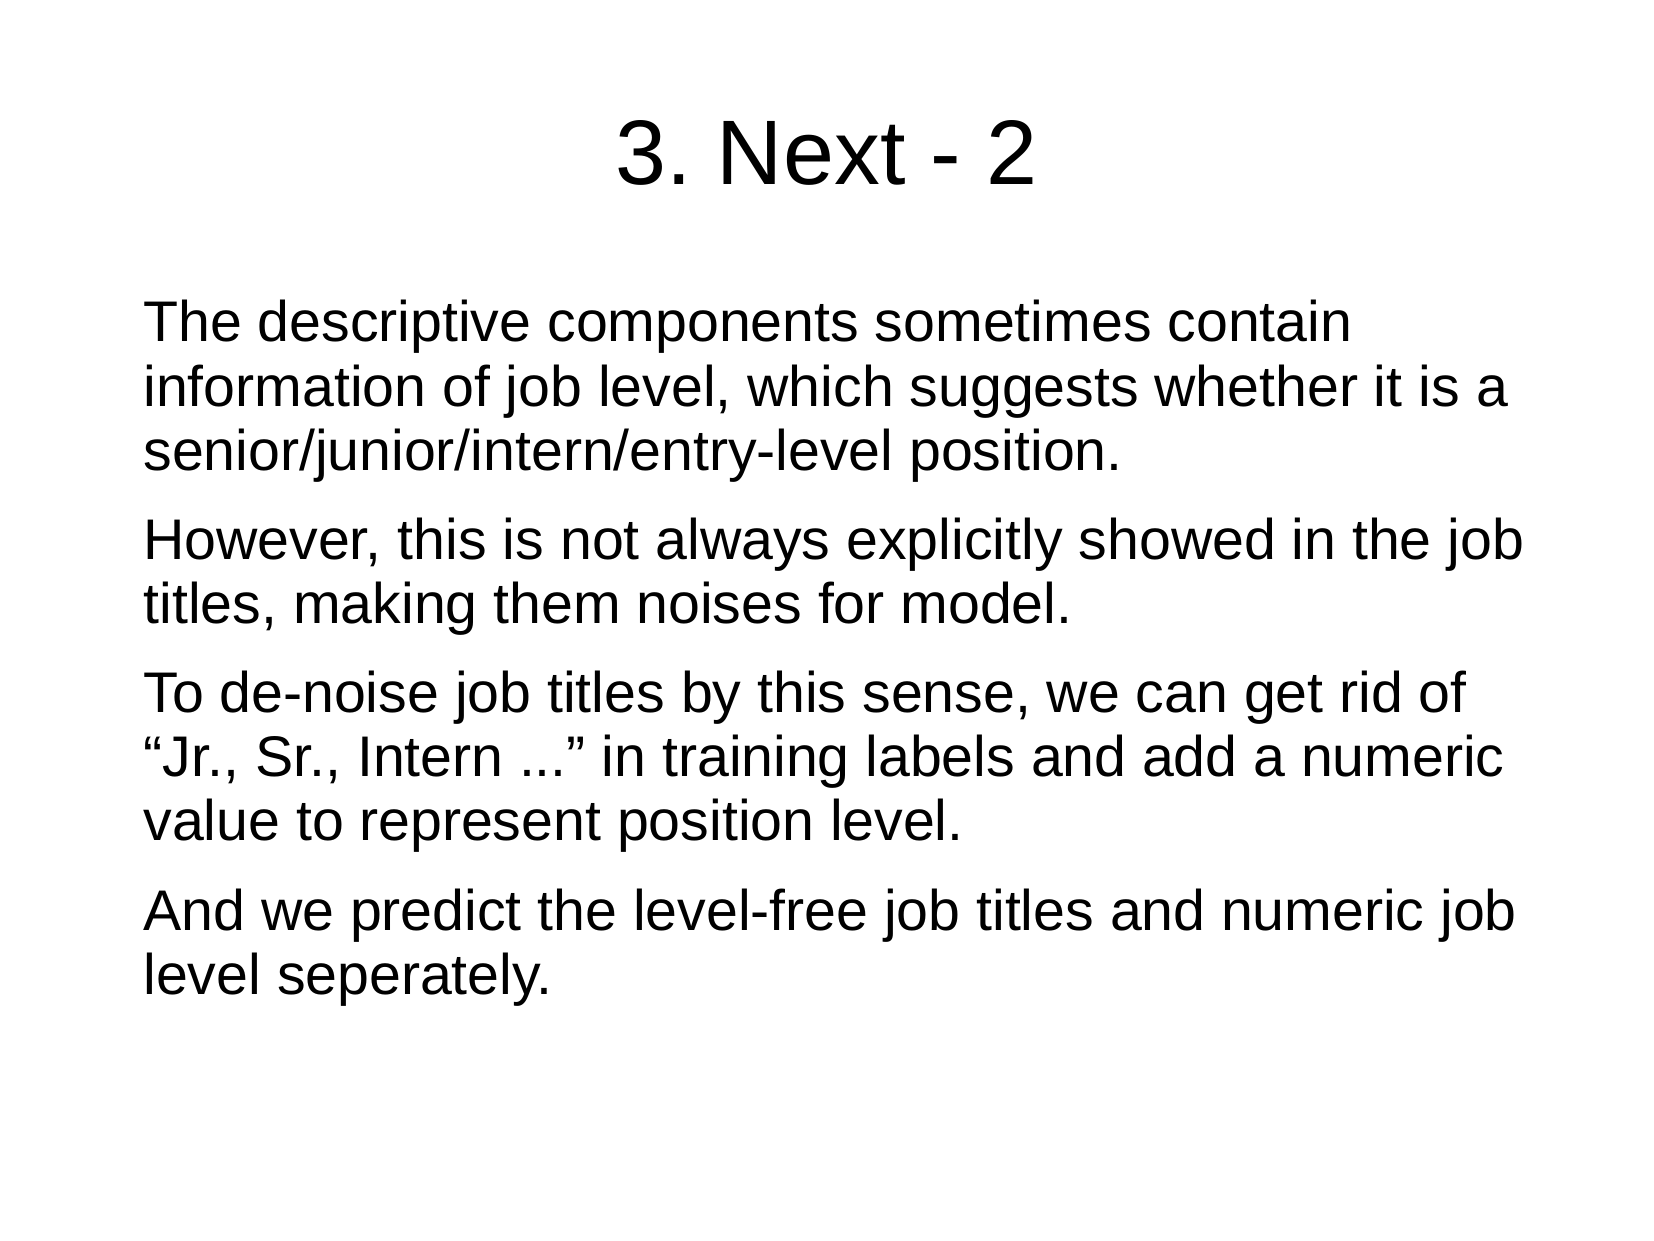

# 3. Next - 2
The descriptive components sometimes contain information of job level, which suggests whether it is a senior/junior/intern/entry-level position.
However, this is not always explicitly showed in the job titles, making them noises for model.
To de-noise job titles by this sense, we can get rid of “Jr., Sr., Intern ...” in training labels and add a numeric value to represent position level.
And we predict the level-free job titles and numeric job level seperately.